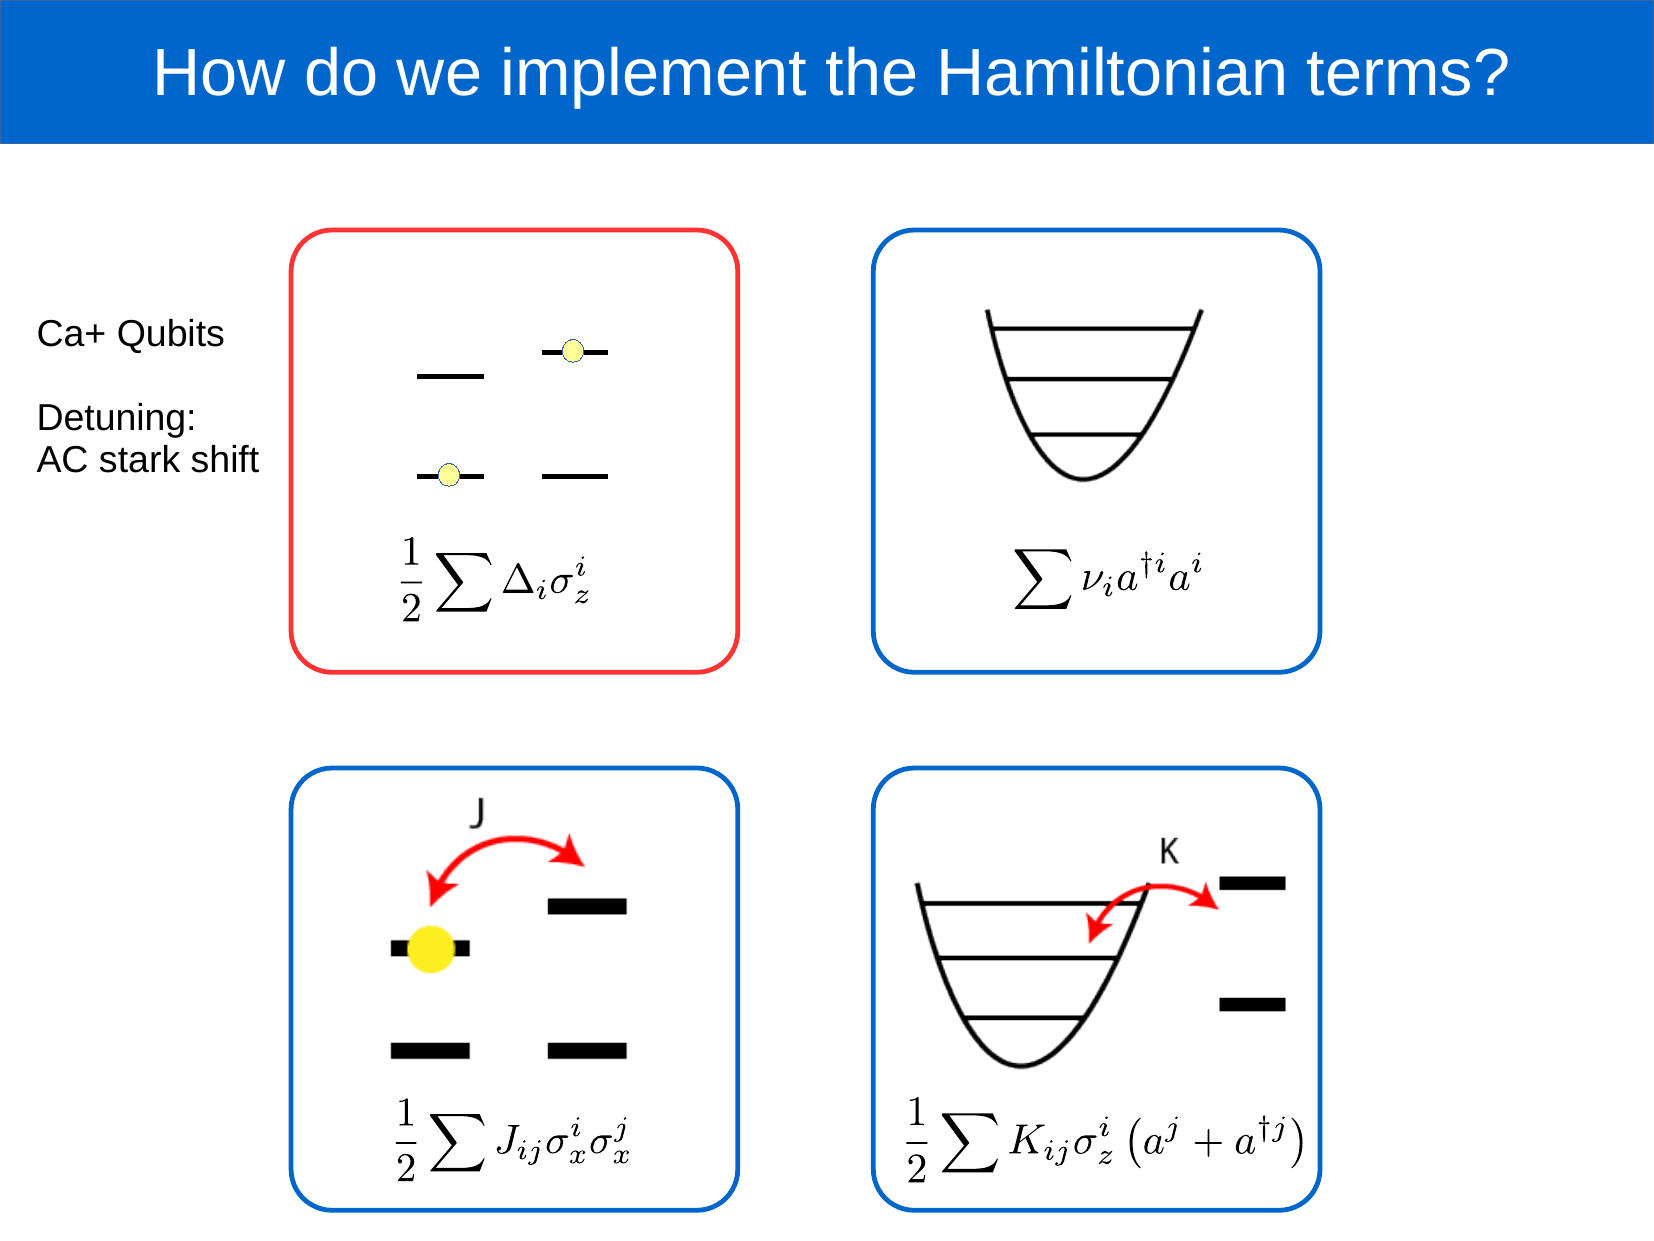

# How do we implement the Hamiltonian terms?
Ca+ Qubits
Detuning:
AC stark shift